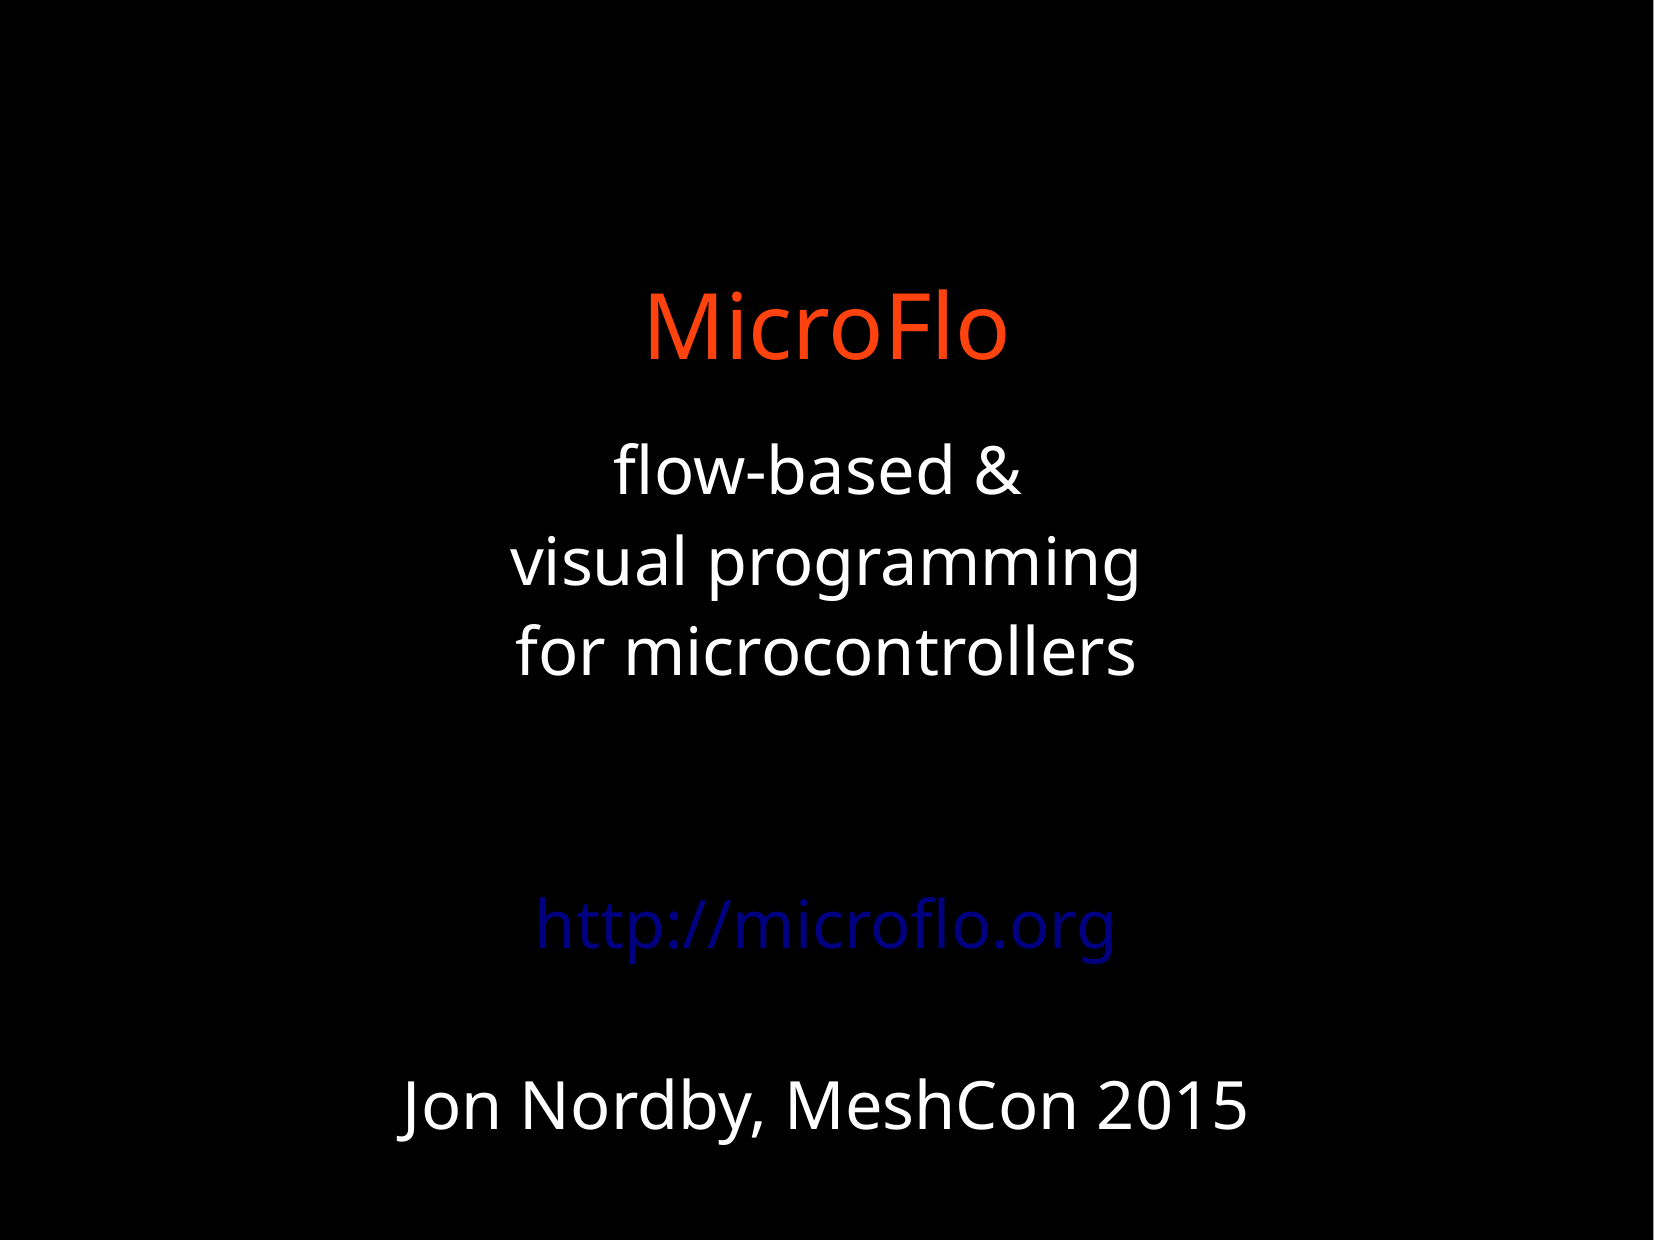

# MicroFlo
flow-based &
visual programming
for microcontrollers
http://microflo.org
Jon Nordby, MeshCon 2015